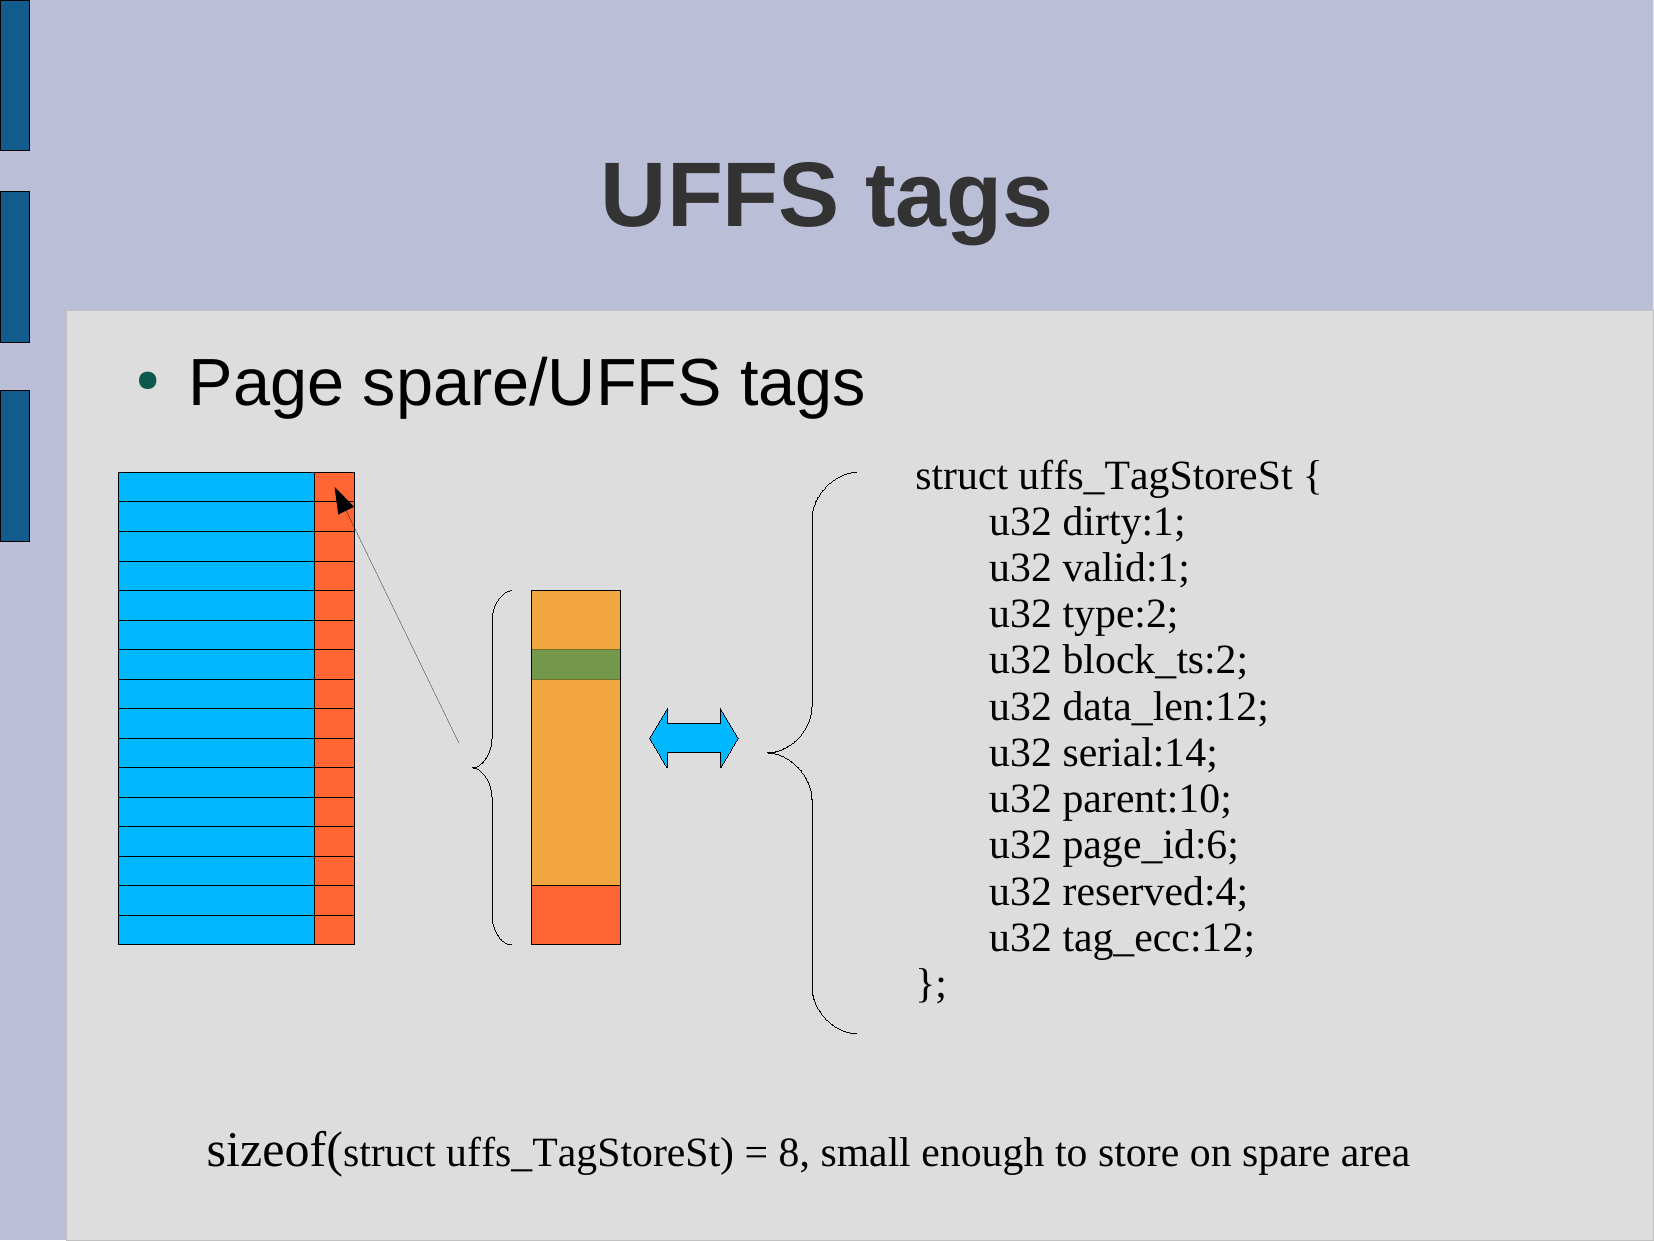

# UFFS tags
Page spare/UFFS tags
struct uffs_TagStoreSt {
	u32 dirty:1;
	u32 valid:1;
	u32 type:2;
	u32 block_ts:2;
	u32 data_len:12;
	u32 serial:14;
	u32 parent:10;
	u32 page_id:6;
	u32 reserved:4;
	u32 tag_ecc:12;
};
sizeof(struct uffs_TagStoreSt) = 8, small enough to store on spare area